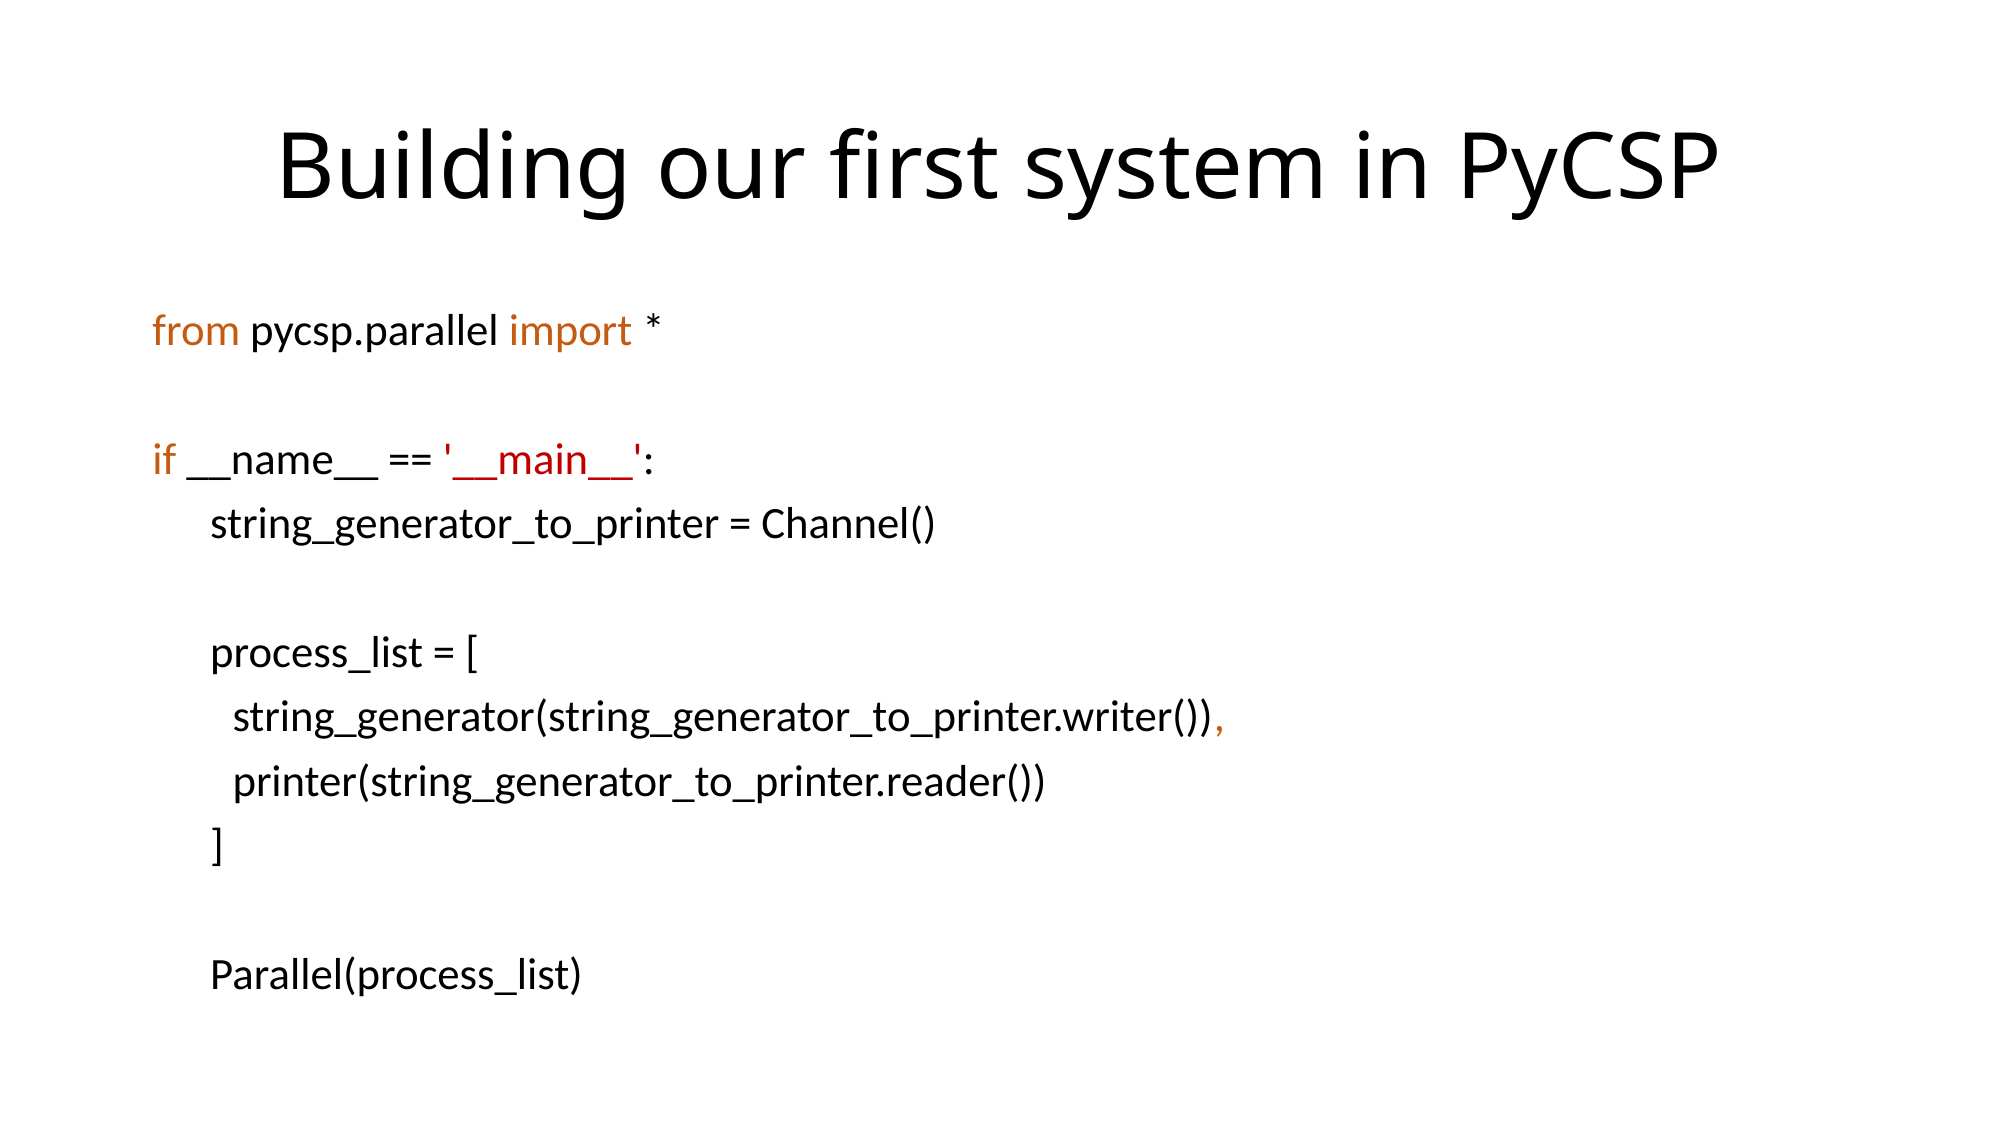

# Building our first system in PyCSP
from pycsp.parallel import *
if __name__ == '__main__':
	string_generator_to_printer = Channel()
	process_list = [
 string_generator(string_generator_to_printer.writer()),
 printer(string_generator_to_printer.reader())
	]
	Parallel(process_list)